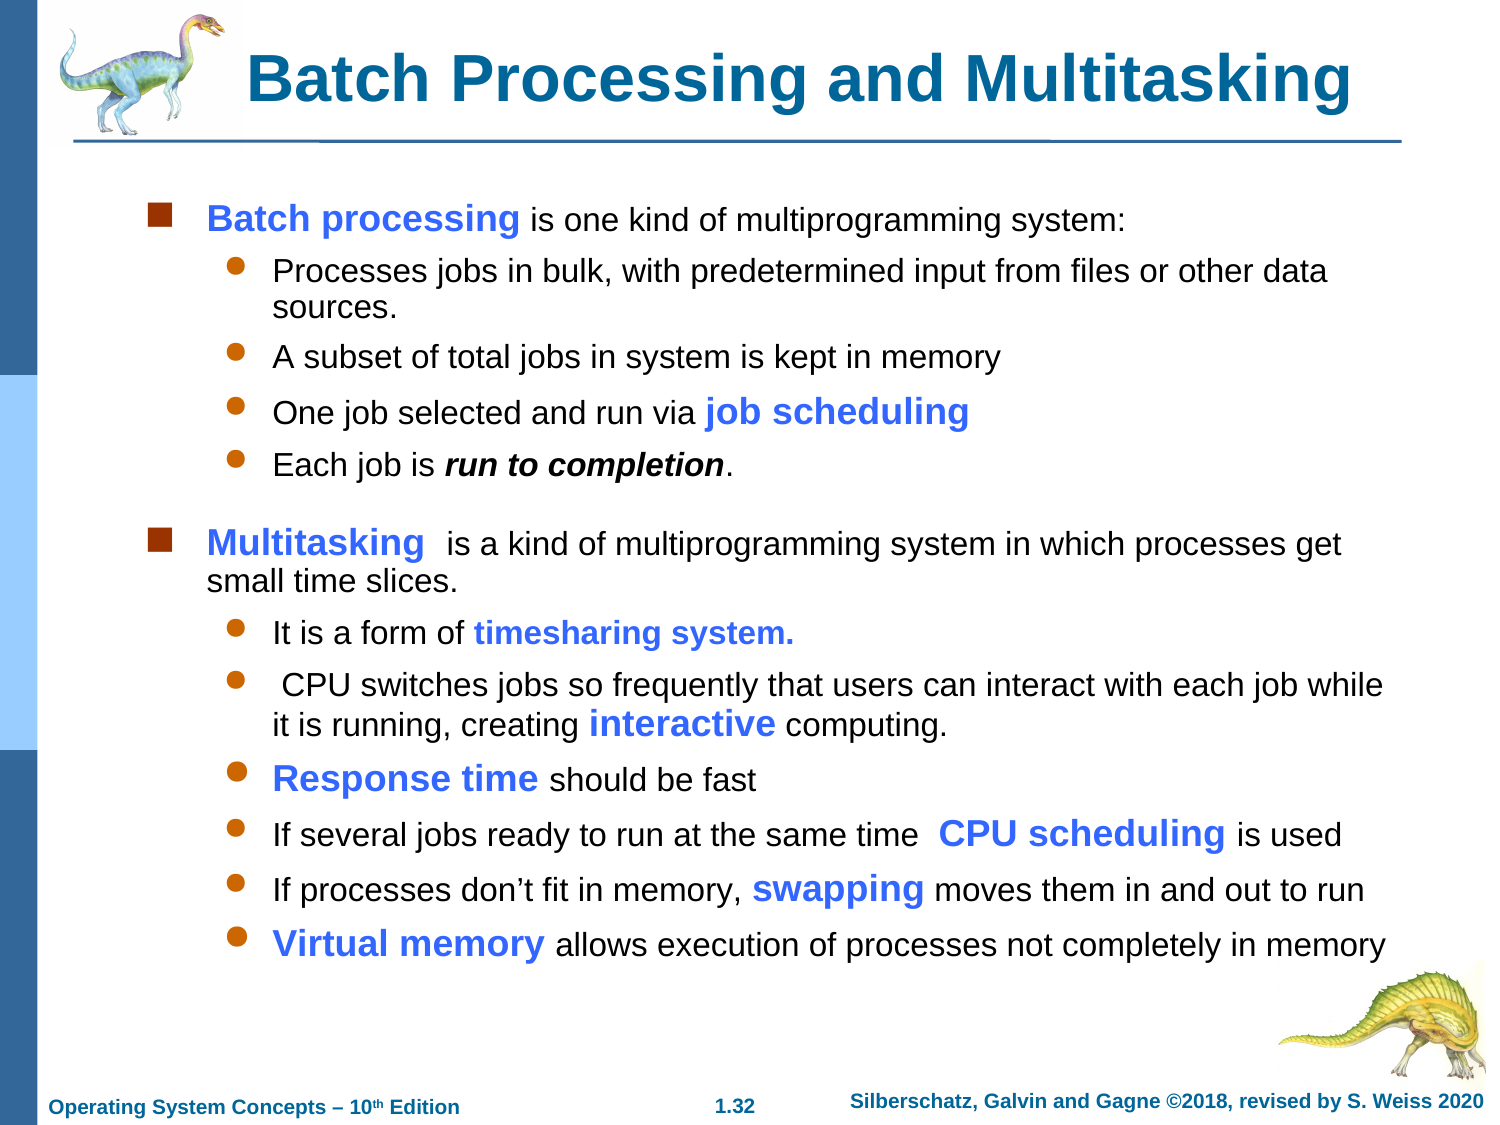

Batch Processing and Multitasking
Batch processing is one kind of multiprogramming system:
Processes jobs in bulk, with predetermined input from files or other data sources.
A subset of total jobs in system is kept in memory
One job selected and run via job scheduling
Each job is run to completion.
Multitasking is a kind of multiprogramming system in which processes get small time slices.
It is a form of timesharing system.
 CPU switches jobs so frequently that users can interact with each job while it is running, creating interactive computing.
Response time should be fast
If several jobs ready to run at the same time CPU scheduling is used
If processes don’t fit in memory, swapping moves them in and out to run
Virtual memory allows execution of processes not completely in memory